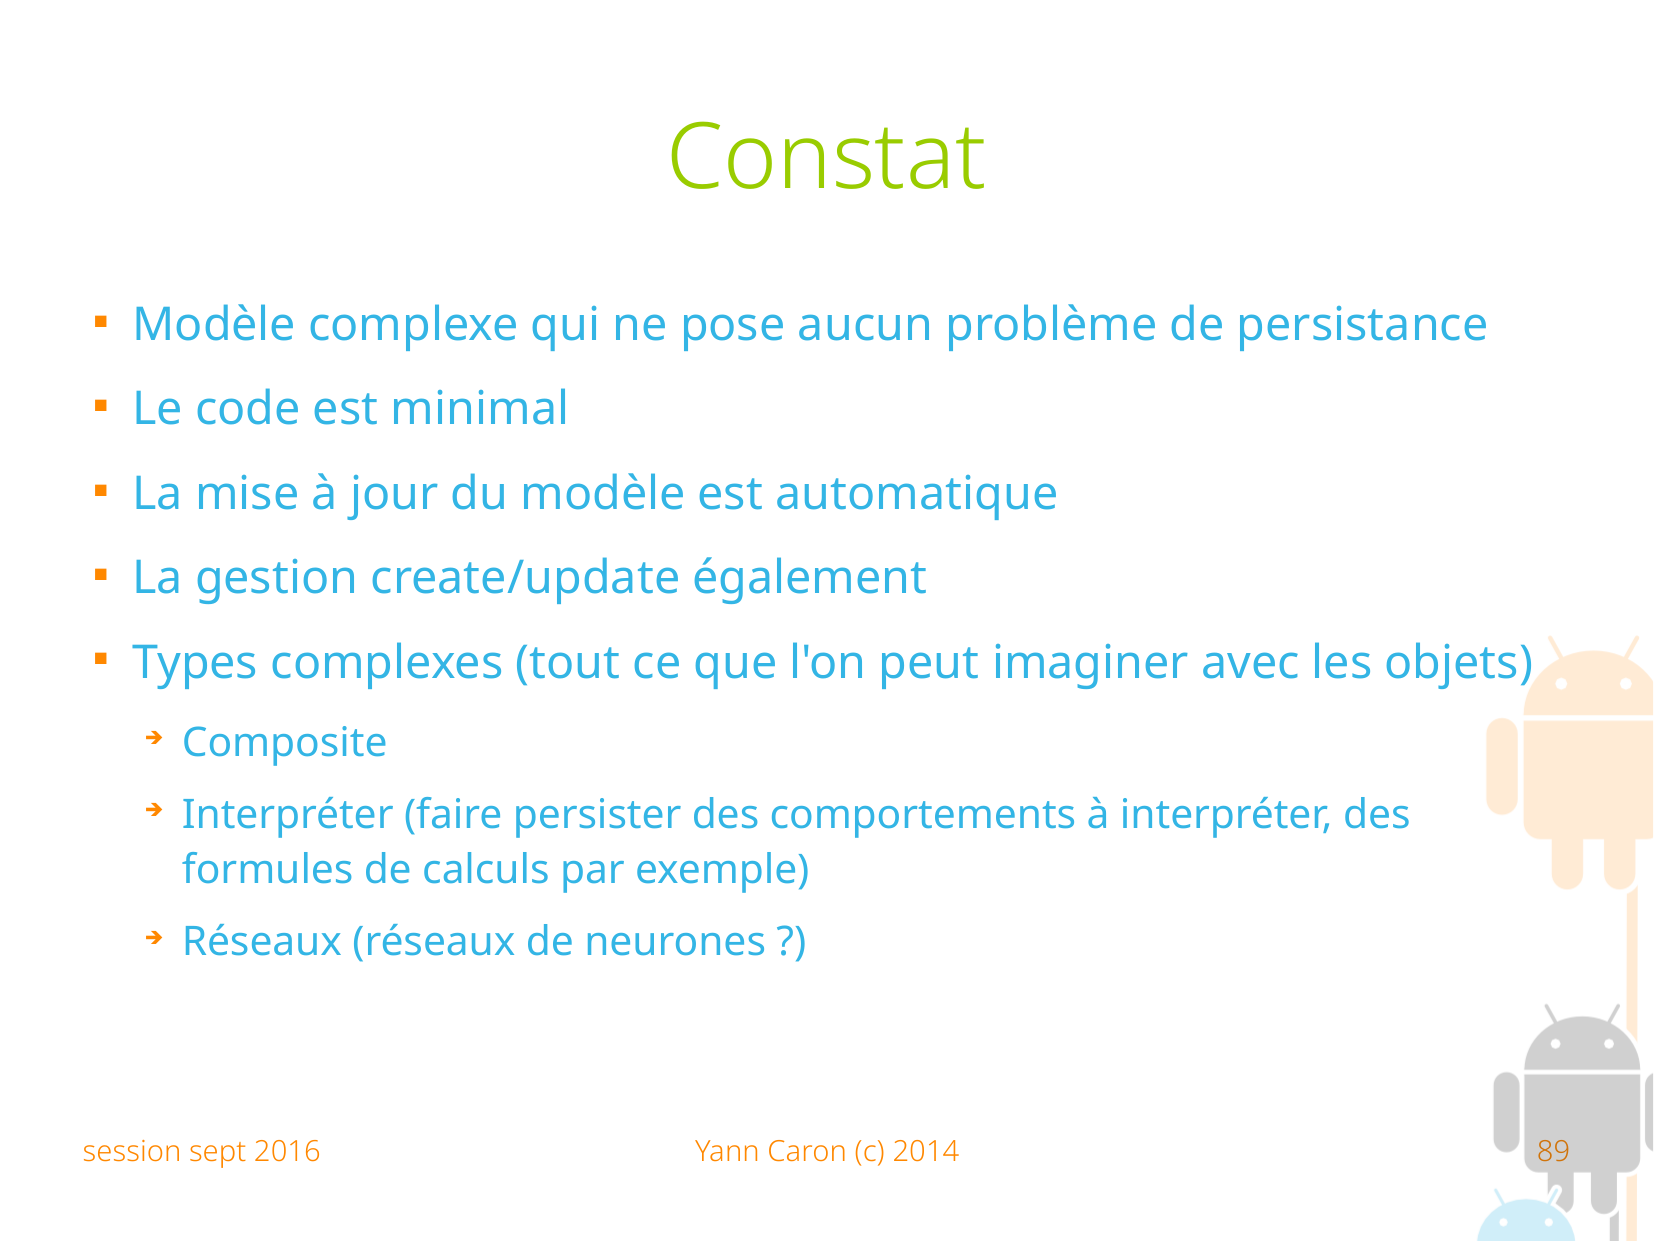

# Constat
Modèle complexe qui ne pose aucun problème de persistance
Le code est minimal
La mise à jour du modèle est automatique
La gestion create/update également
Types complexes (tout ce que l'on peut imaginer avec les objets)
Composite
Interpréter (faire persister des comportements à interpréter, des formules de calculs par exemple)
Réseaux (réseaux de neurones ?)
session sept 2016
Yann Caron (c) 2014
89